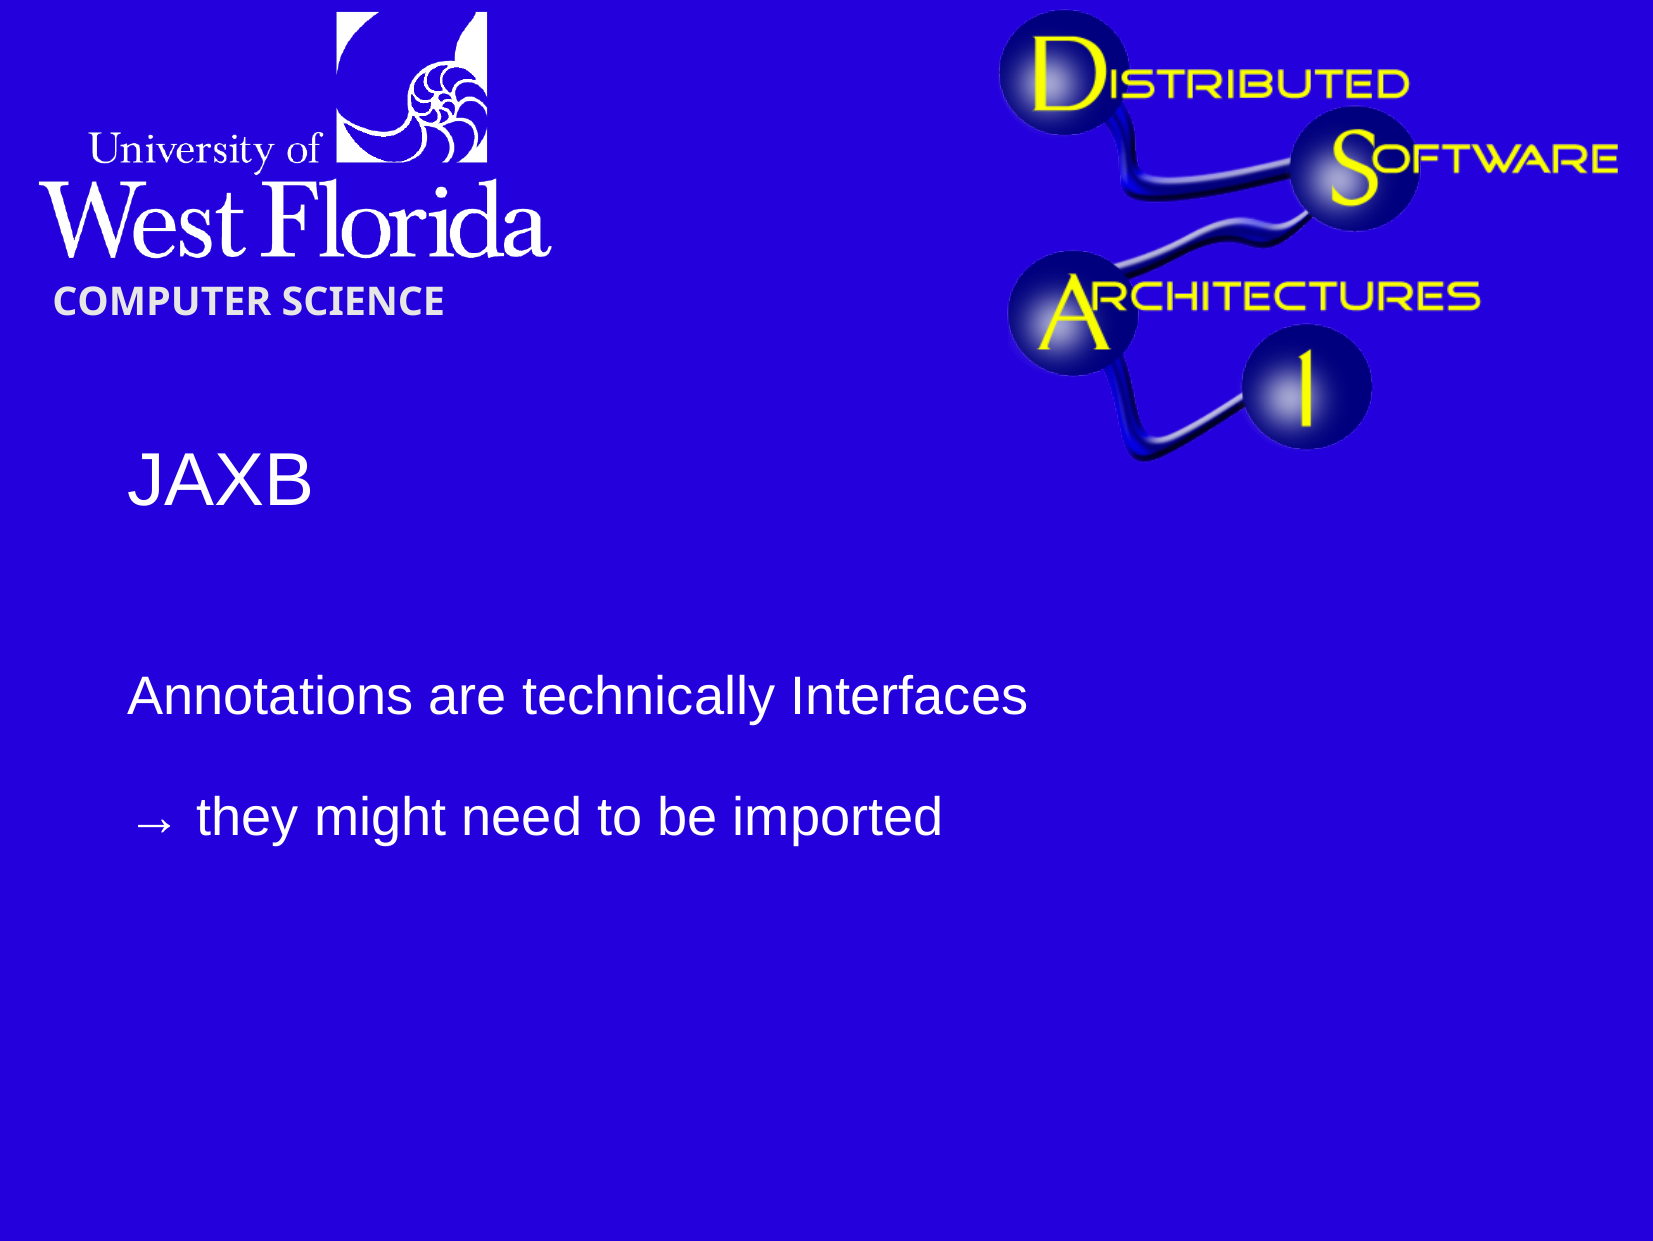

COMPUTER SCIENCE
JAXB
Annotations are technically Interfaces
→ they might need to be imported